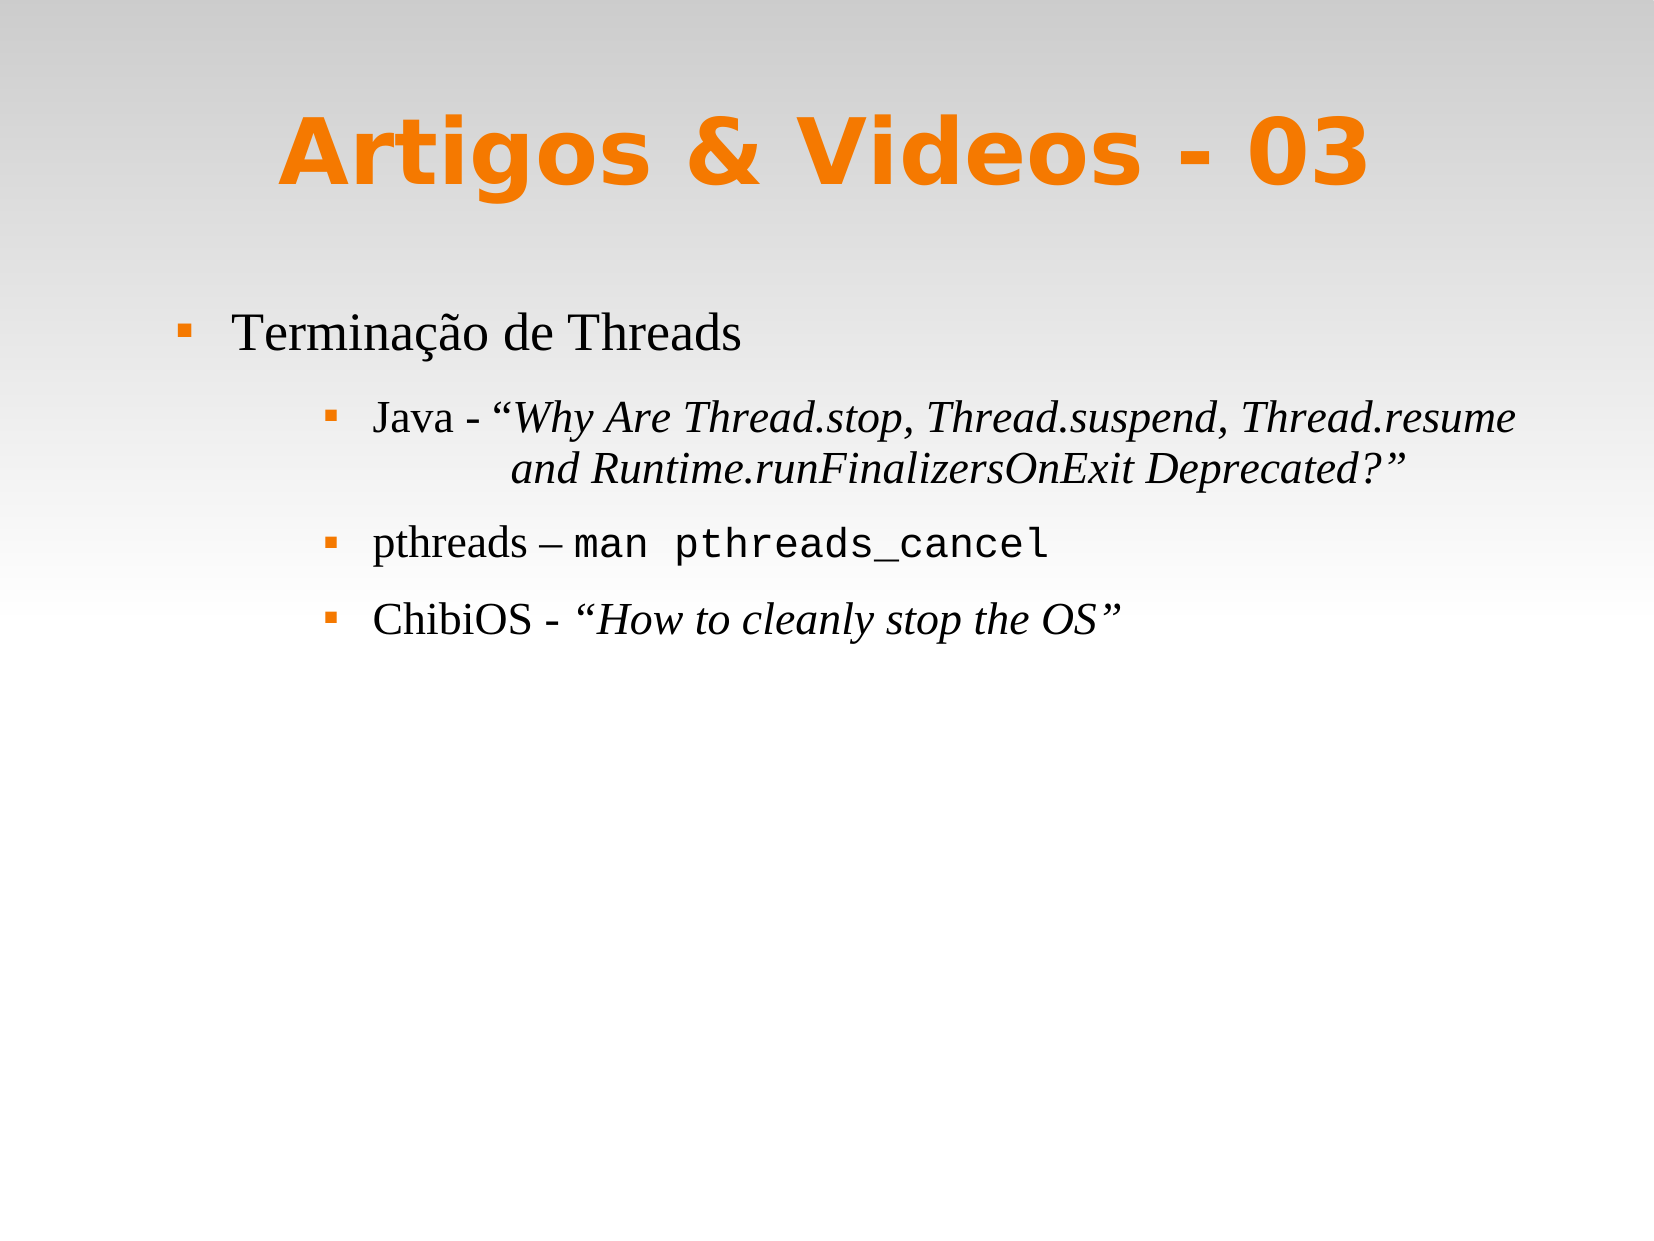

# Artigos & Videos - 03
Terminação de Threads
Java - “Why Are Thread.stop, Thread.suspend, Thread.resume and Runtime.runFinalizersOnExit Deprecated?”
pthreads – man pthreads_cancel
ChibiOS - “How to cleanly stop the OS”